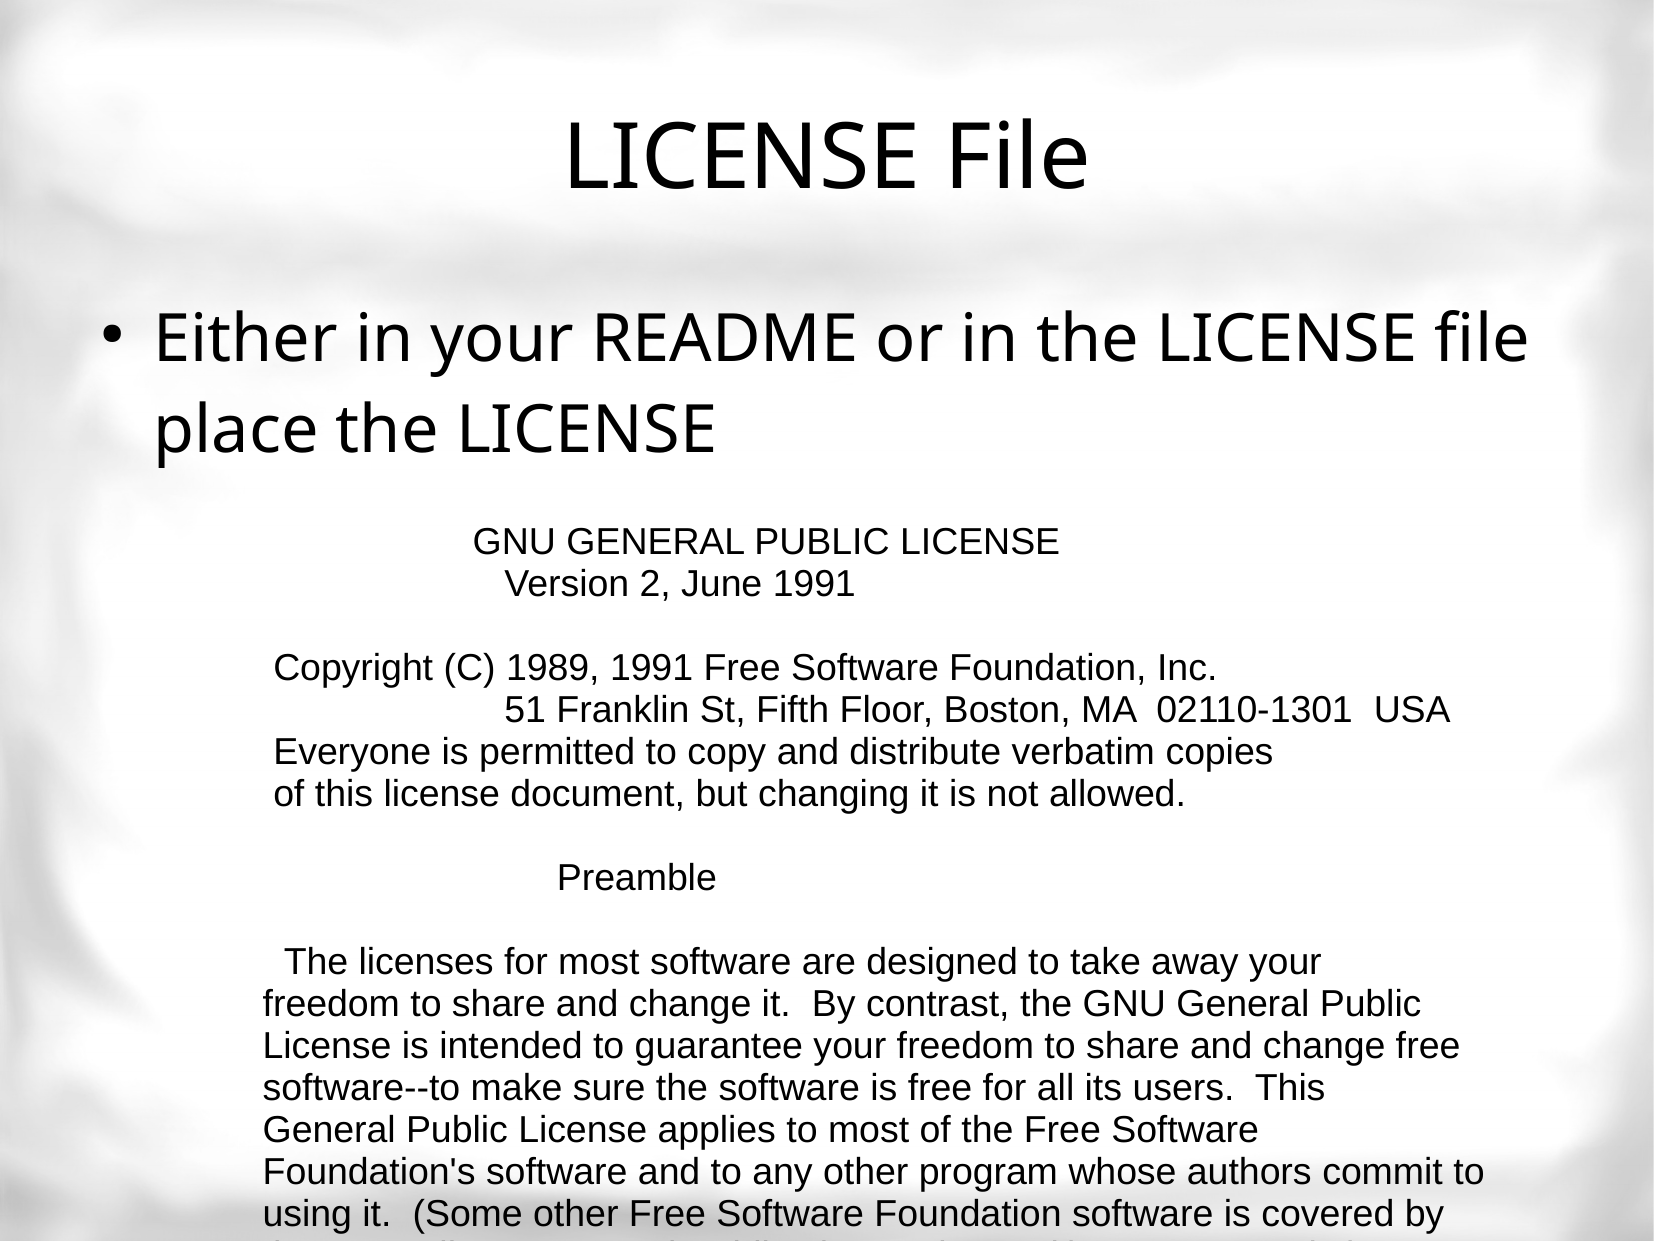

# LICENSE File
Either in your README or in the LICENSE file place the LICENSE
 GNU GENERAL PUBLIC LICENSE
 Version 2, June 1991
 Copyright (C) 1989, 1991 Free Software Foundation, Inc.
 51 Franklin St, Fifth Floor, Boston, MA 02110-1301 USA
 Everyone is permitted to copy and distribute verbatim copies
 of this license document, but changing it is not allowed.
 Preamble
 The licenses for most software are designed to take away your
freedom to share and change it. By contrast, the GNU General Public
License is intended to guarantee your freedom to share and change free
software--to make sure the software is free for all its users. This
General Public License applies to most of the Free Software
Foundation's software and to any other program whose authors commit to
using it. (Some other Free Software Foundation software is covered by
the GNU Library General Public License instead.) You can apply it to
your programs, too.
 When we speak of free software, we are referring to freedom, not
price. Our General Public Licenses are designed to make sure that you
have the freedom to distribute copies of free software (and charge for